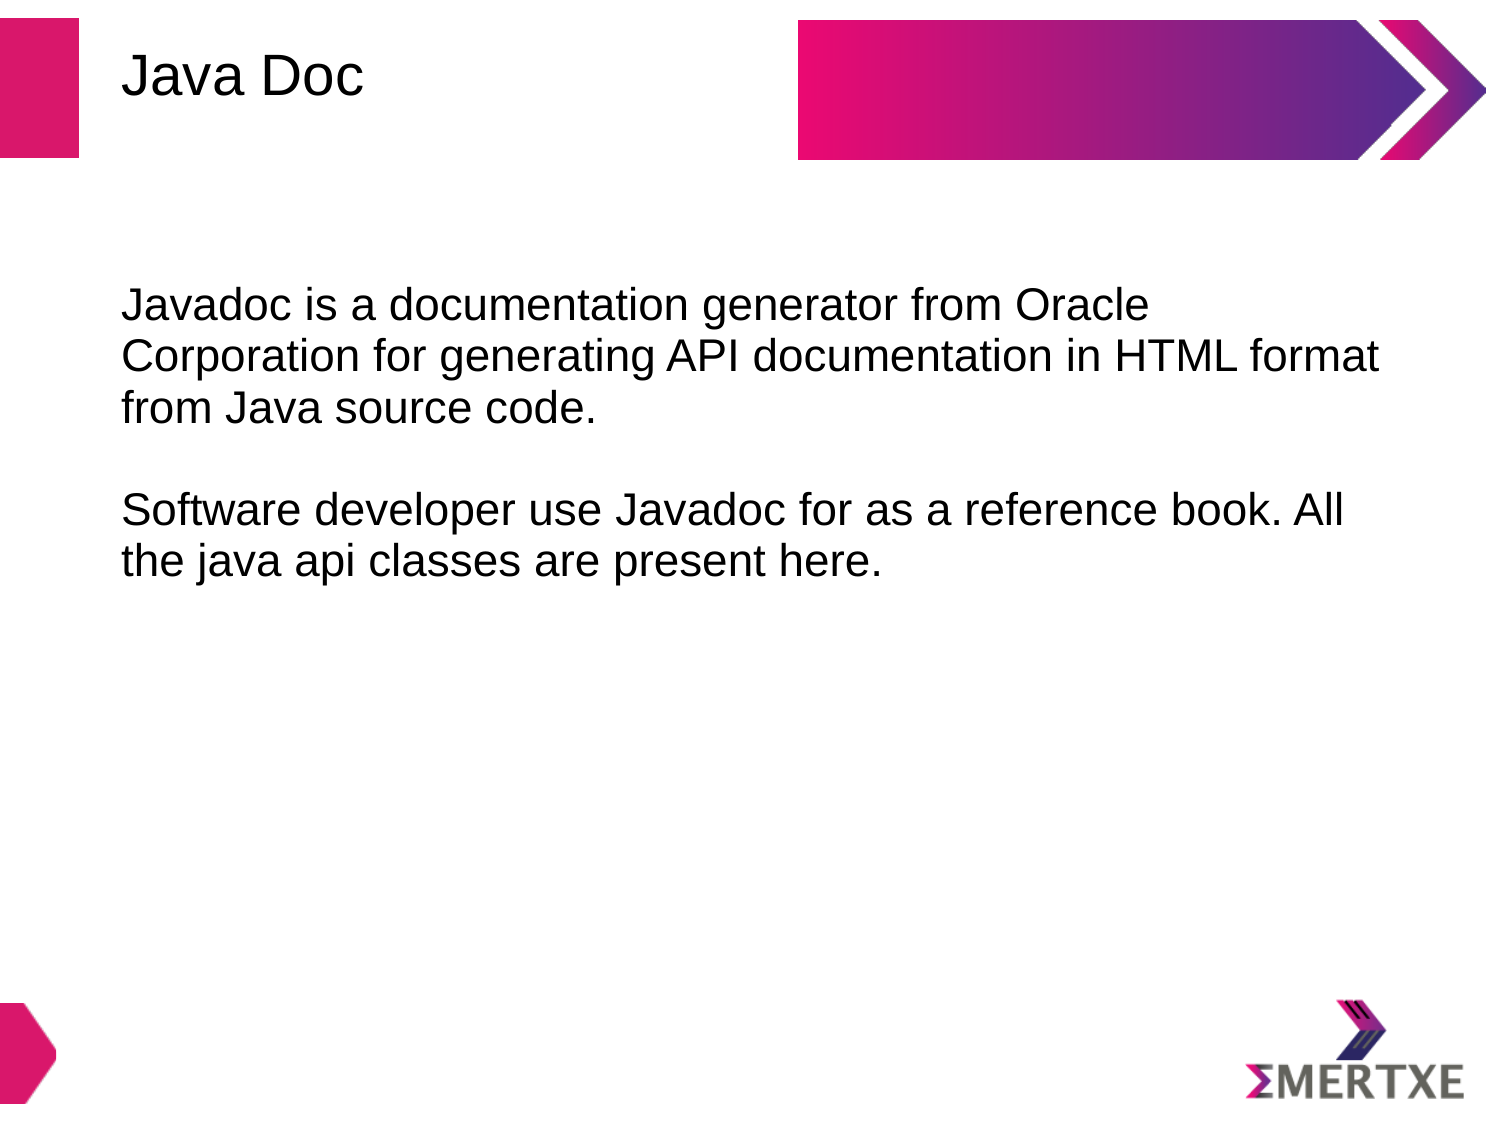

Java Doc
Javadoc is a documentation generator from Oracle Corporation for generating API documentation in HTML format from Java source code.
Software developer use Javadoc for as a reference book. All the java api classes are present here.